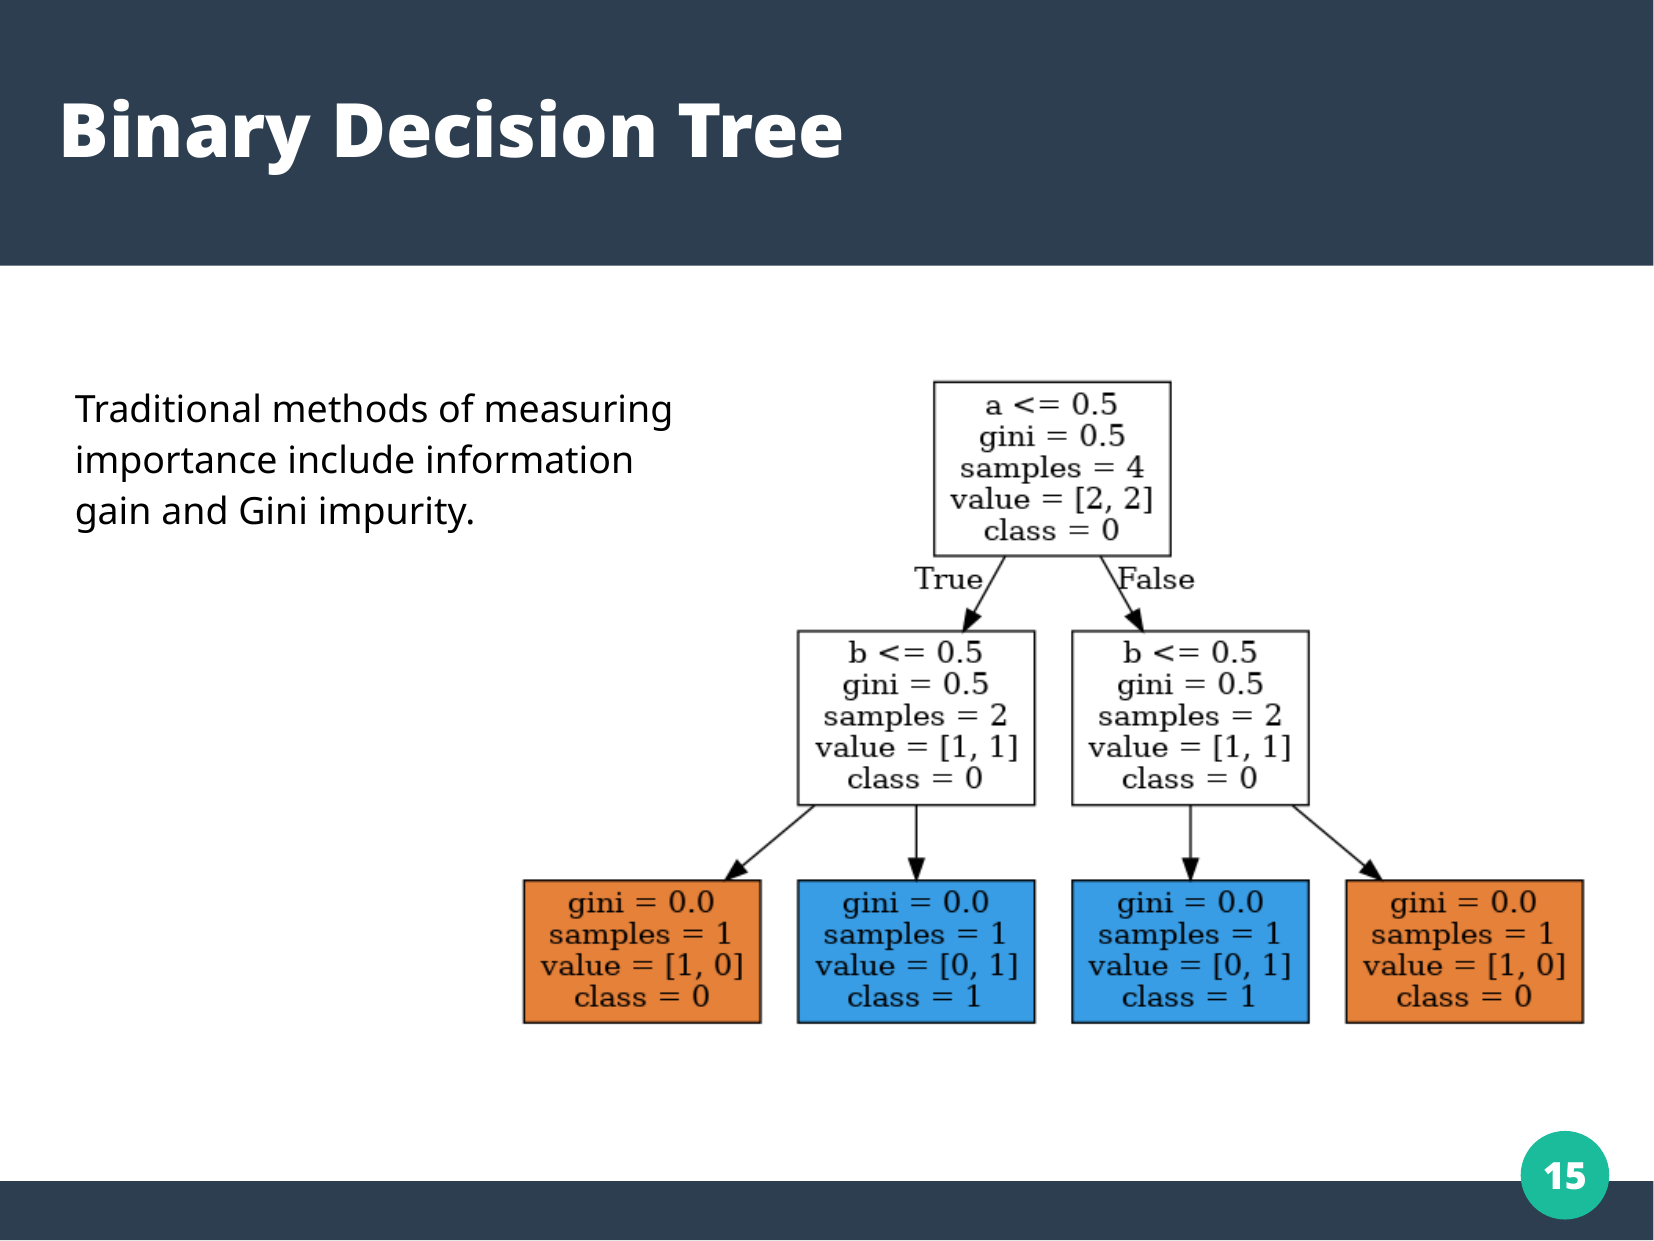

# Binary Decision Tree
Traditional methods of measuring importance include information gain and Gini impurity.
15